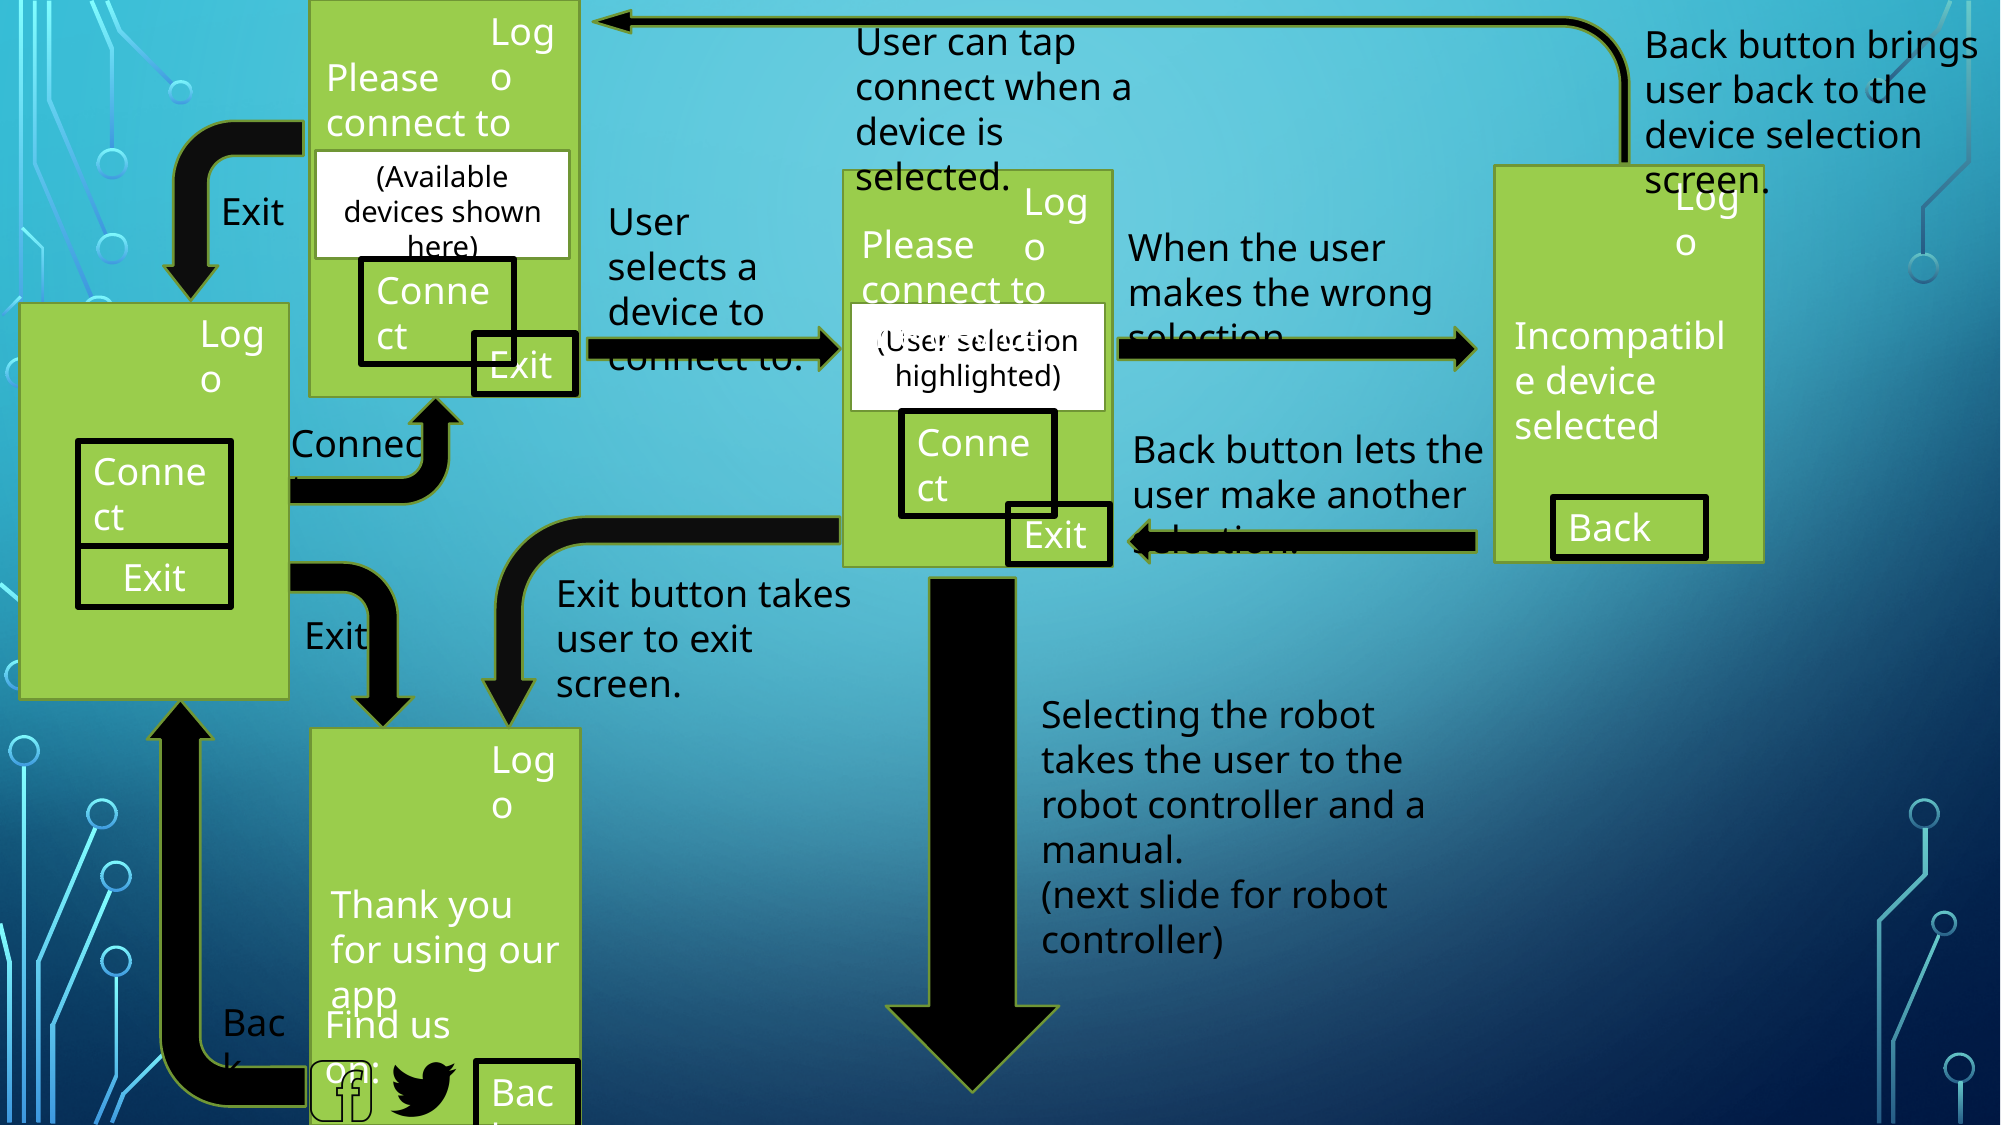

Logo
Please connect to the device:
(Available devices shown here)
Exit
User can tap connect when a device is selected.
Back button brings user back to the device selection screen.
Logo
Incompatible device selected
Back
Logo
Please connect to the device:
(User selection highlighted)
Connect
Exit
Exit
User selects a device to connect to.
When the user makes the wrong selection.
Connect
Logo
Connect
 Exit
Connect
Back button lets the user make another selection.
Exit button takes user to exit screen.
Exit
Selecting the robot takes the user to the robot controller and a manual.
(next slide for robot controller)
Logo
Thank you for using our app
Find us on:
Back
Back